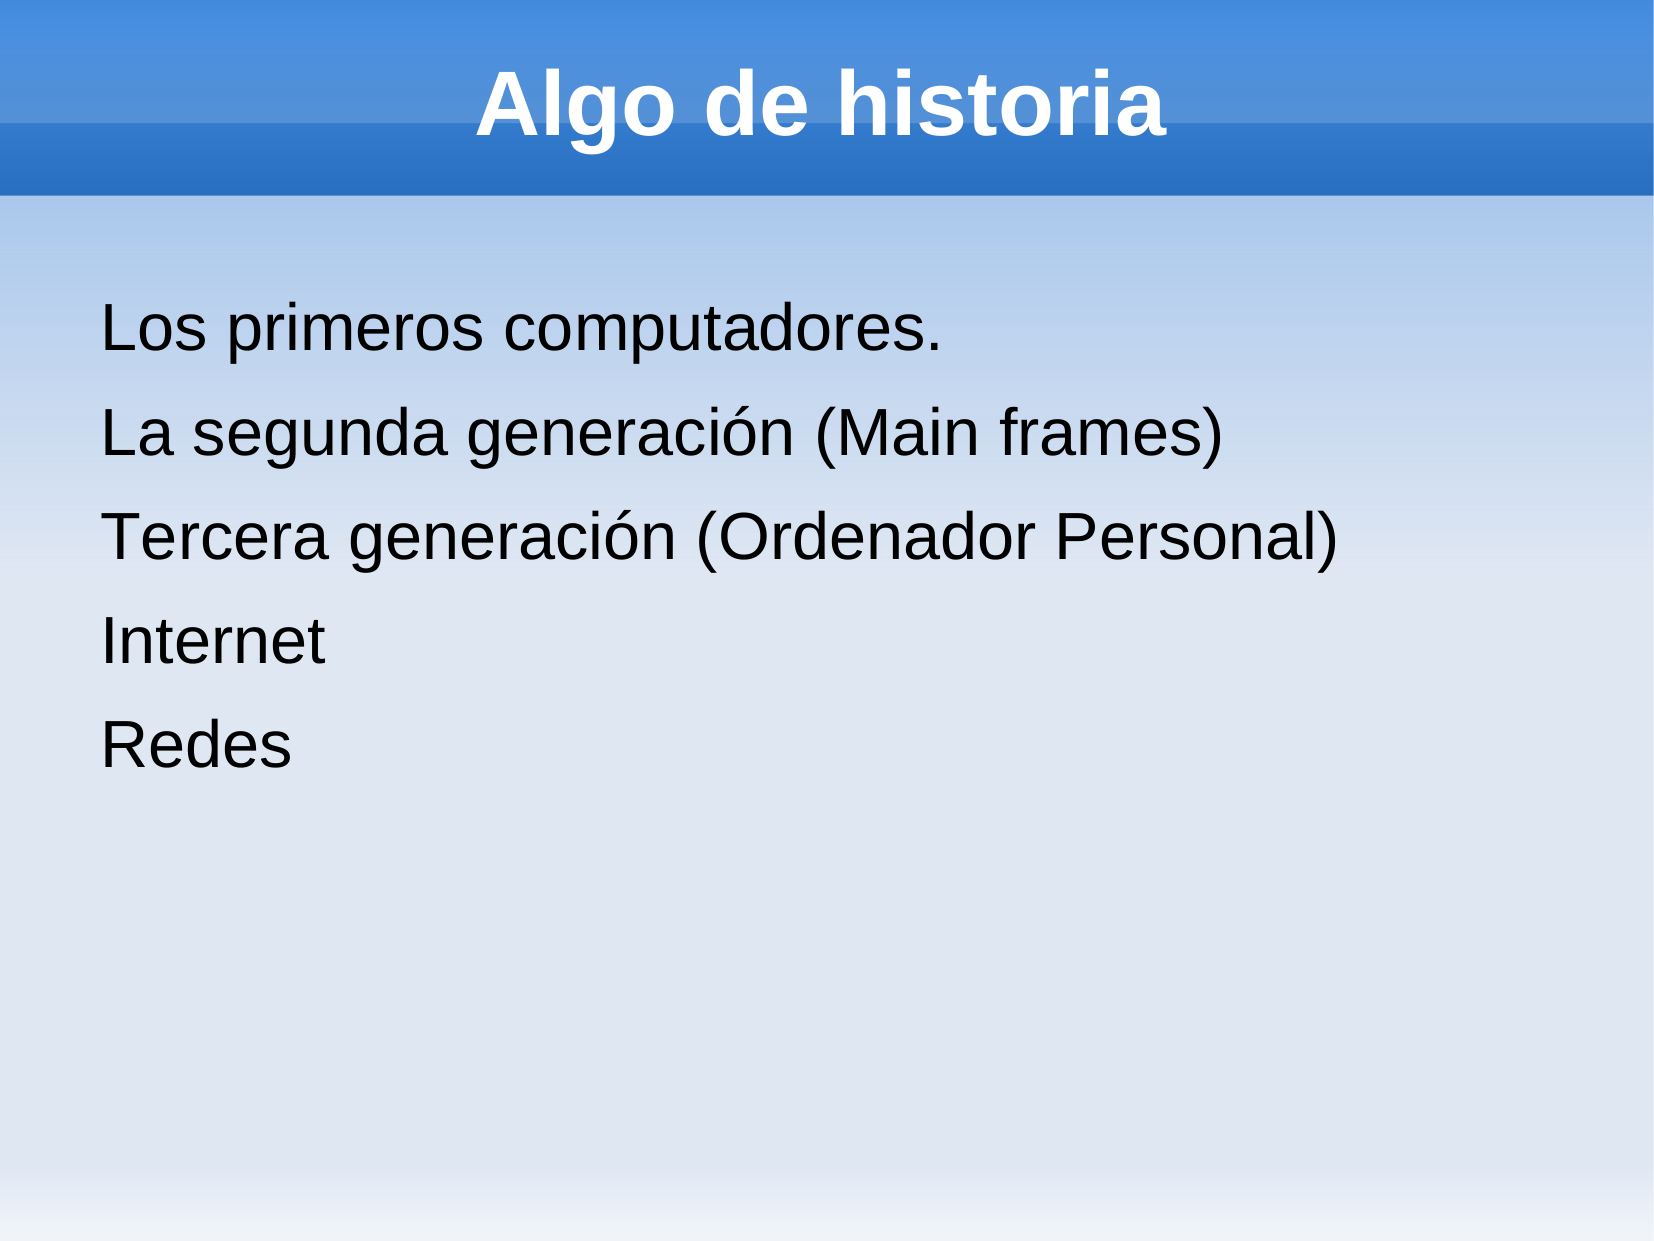

# Algo de historia
Los primeros computadores.
La segunda generación (Main frames)
Tercera generación (Ordenador Personal)
Internet
Redes